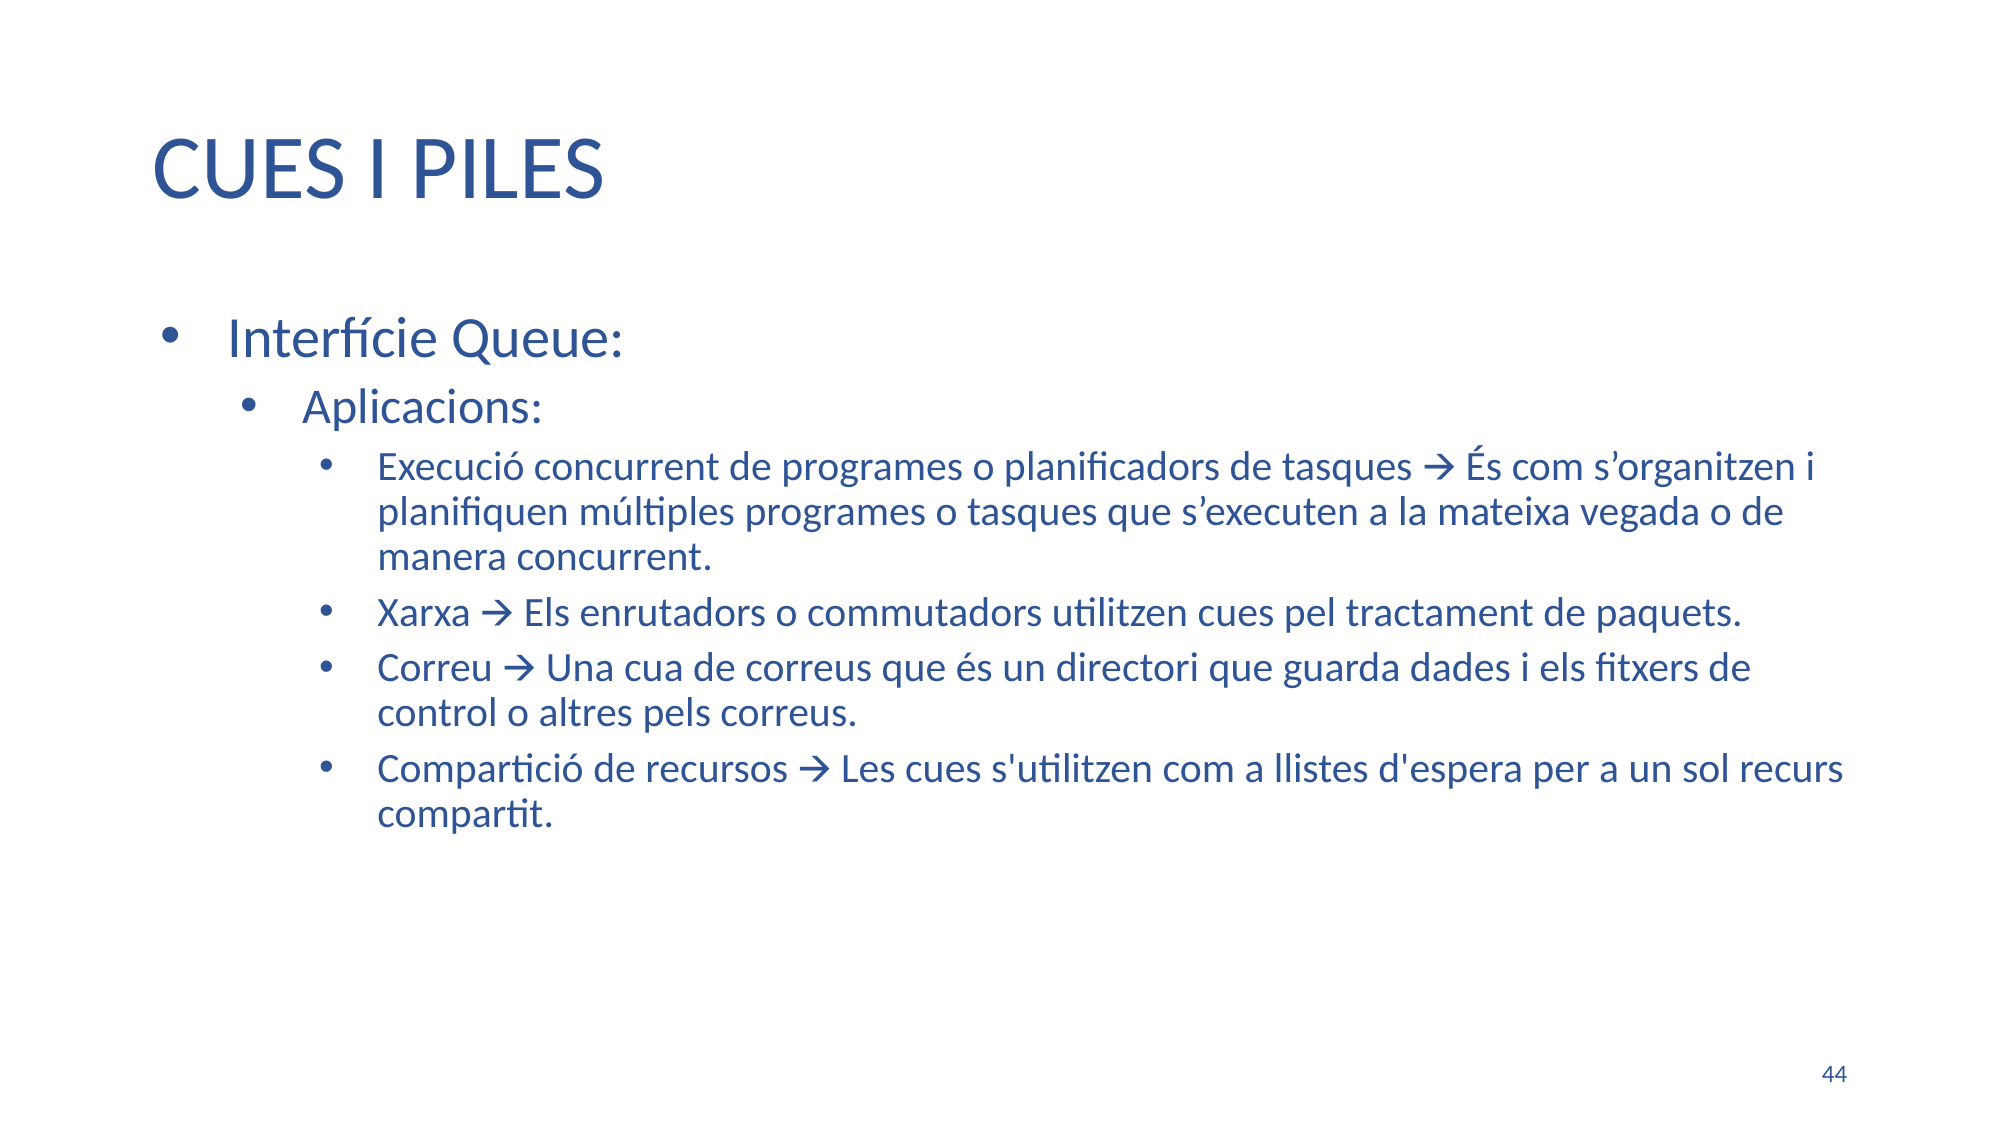

# CUES I PILES
Interfície Queue:
Aplicacions:
Execució concurrent de programes o planificadors de tasques 🡪 És com s’organitzen i planifiquen múltiples programes o tasques que s’executen a la mateixa vegada o de manera concurrent.
Xarxa 🡪 Els enrutadors o commutadors utilitzen cues pel tractament de paquets.
Correu 🡪 Una cua de correus que és un directori que guarda dades i els fitxers de control o altres pels correus.
Compartició de recursos 🡪 Les cues s'utilitzen com a llistes d'espera per a un sol recurs compartit.